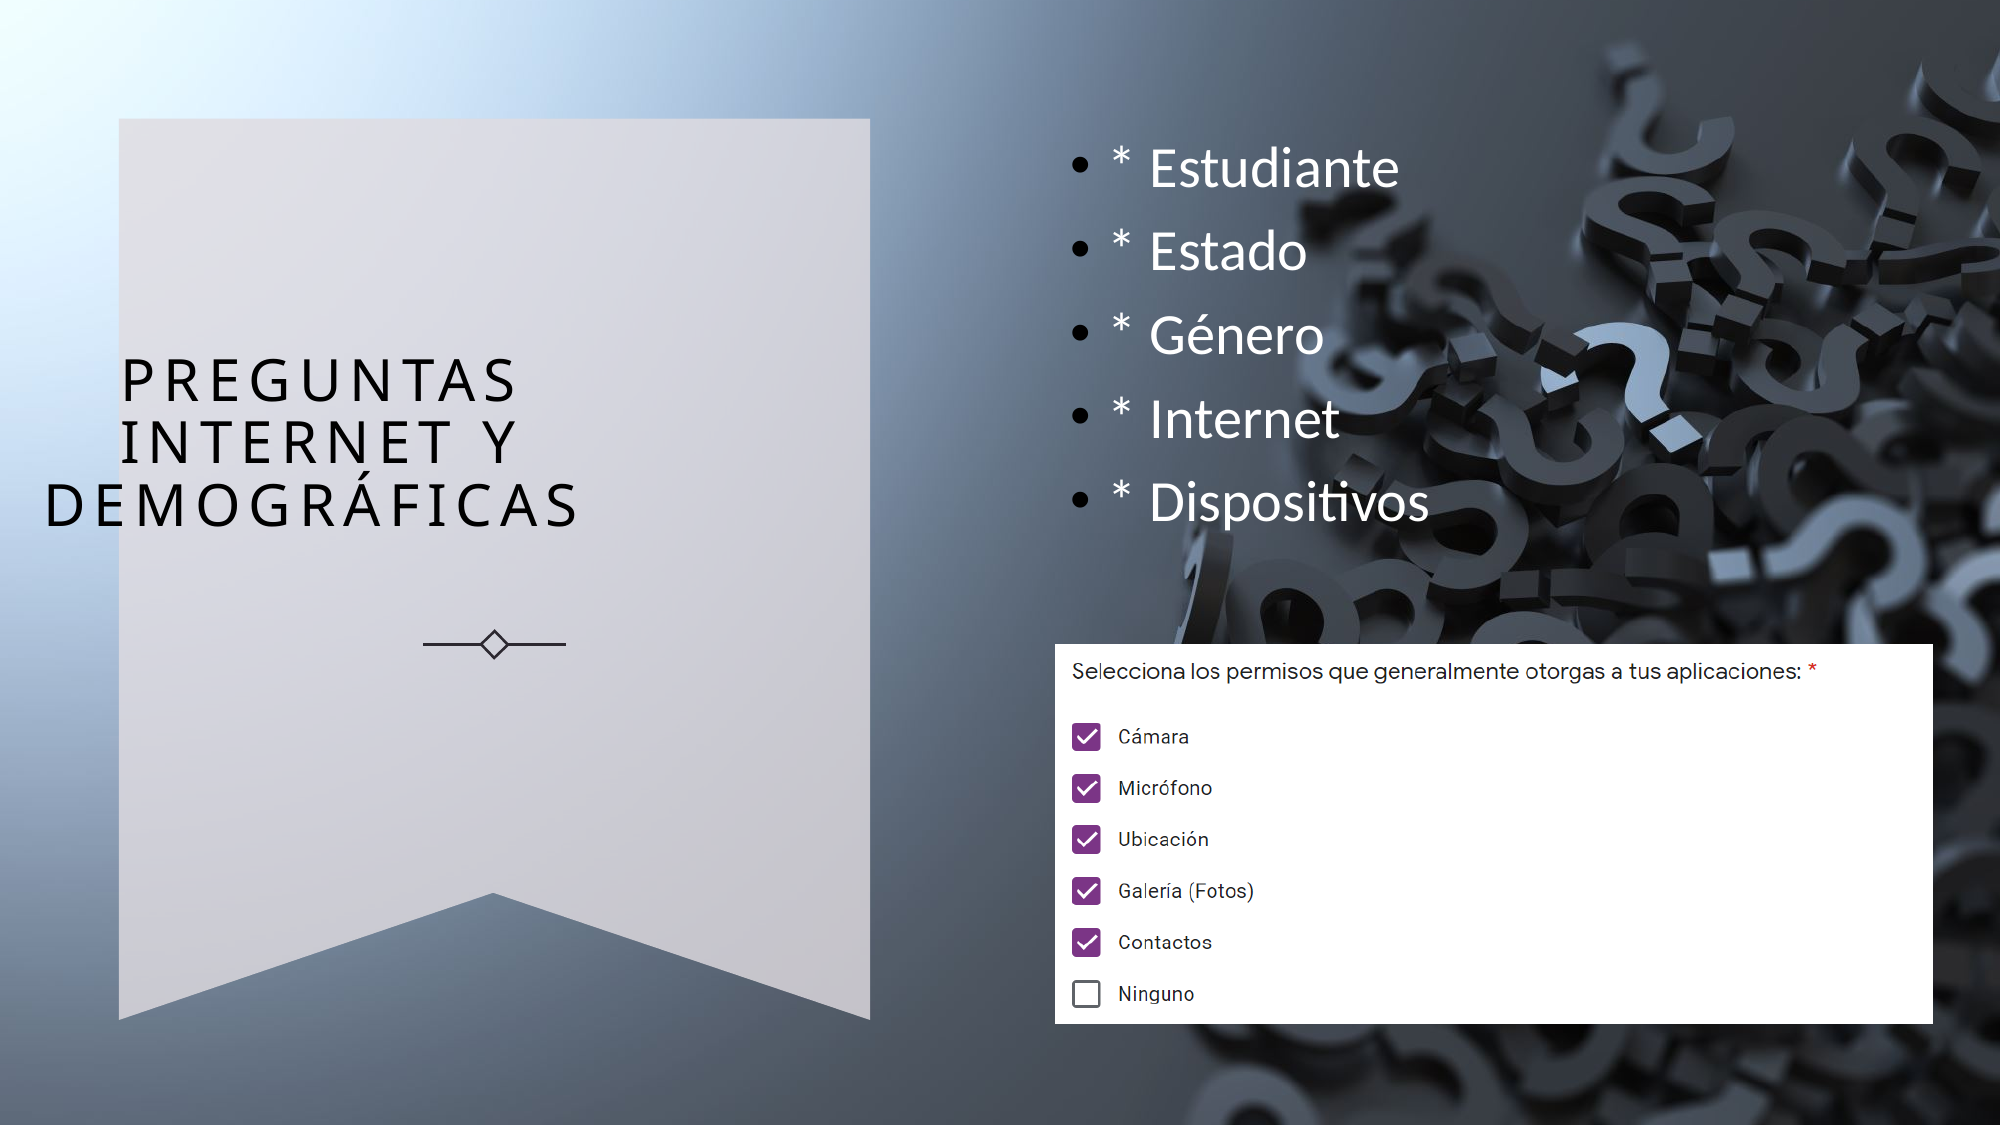

# * Estudiante
* Estado
* Género
* Internet
* Dispositivos
Preguntas Internet y demográficas